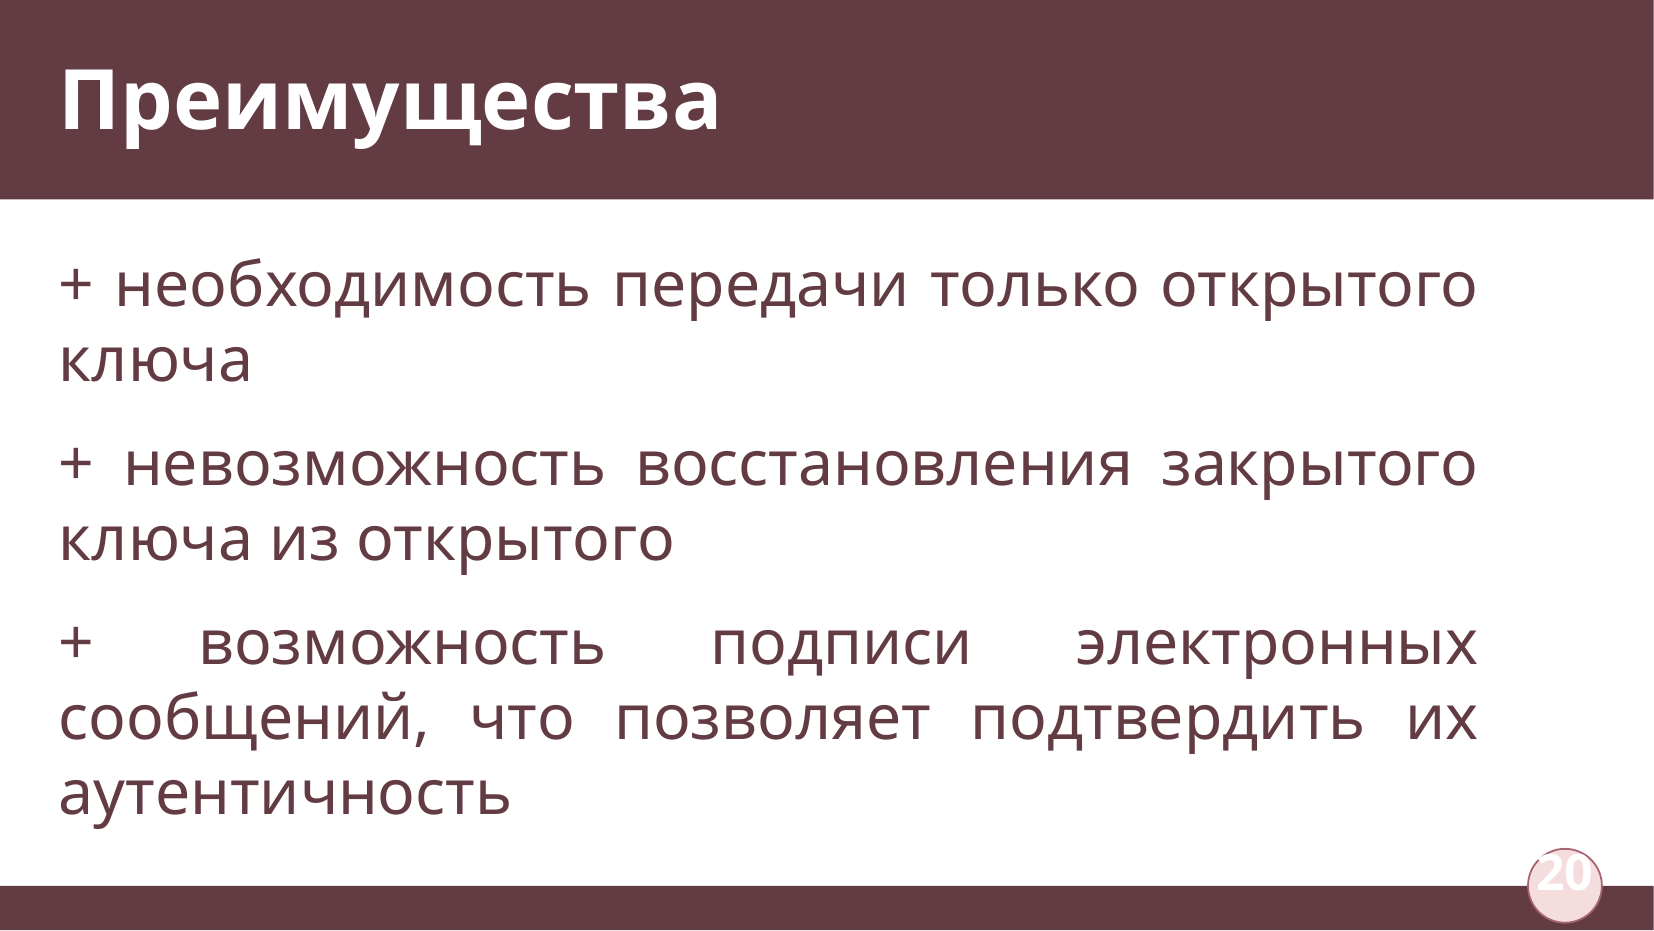

# Преимущества
+ необходимость передачи только открытого ключа
+ невозможность восстановления закрытого ключа из открытого
+ возможность подписи электронных сообщений, что позволяет подтвердить их аутентичность